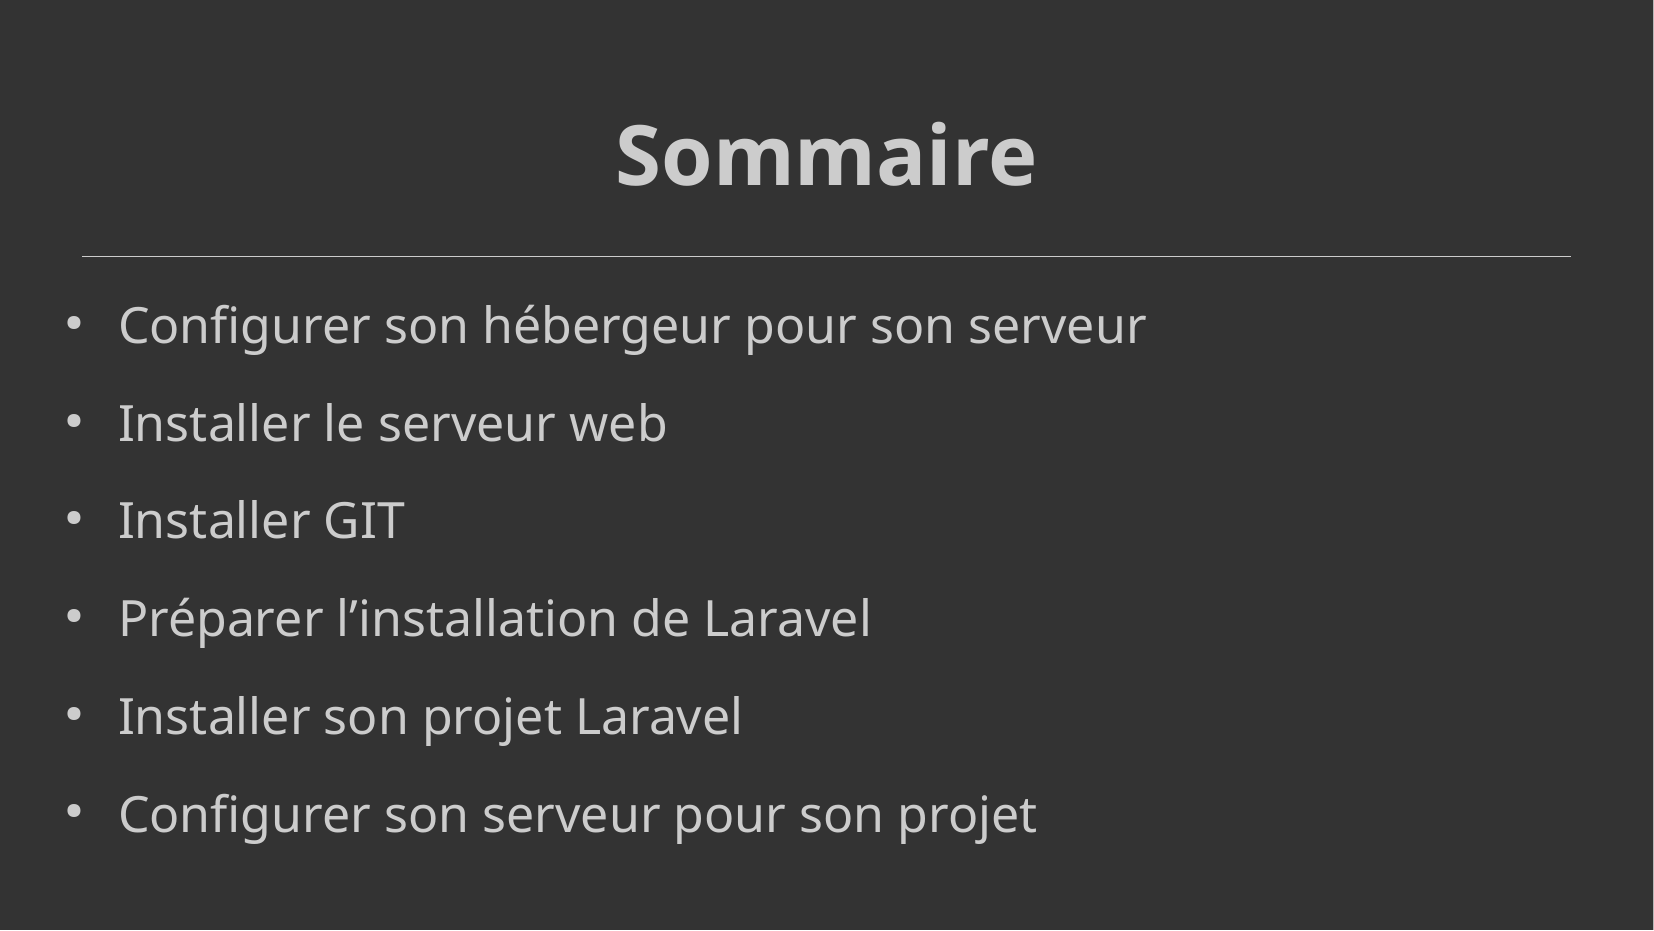

# Sommaire
Configurer son hébergeur pour son serveur
Installer le serveur web
Installer GIT
Préparer l’installation de Laravel
Installer son projet Laravel
Configurer son serveur pour son projet